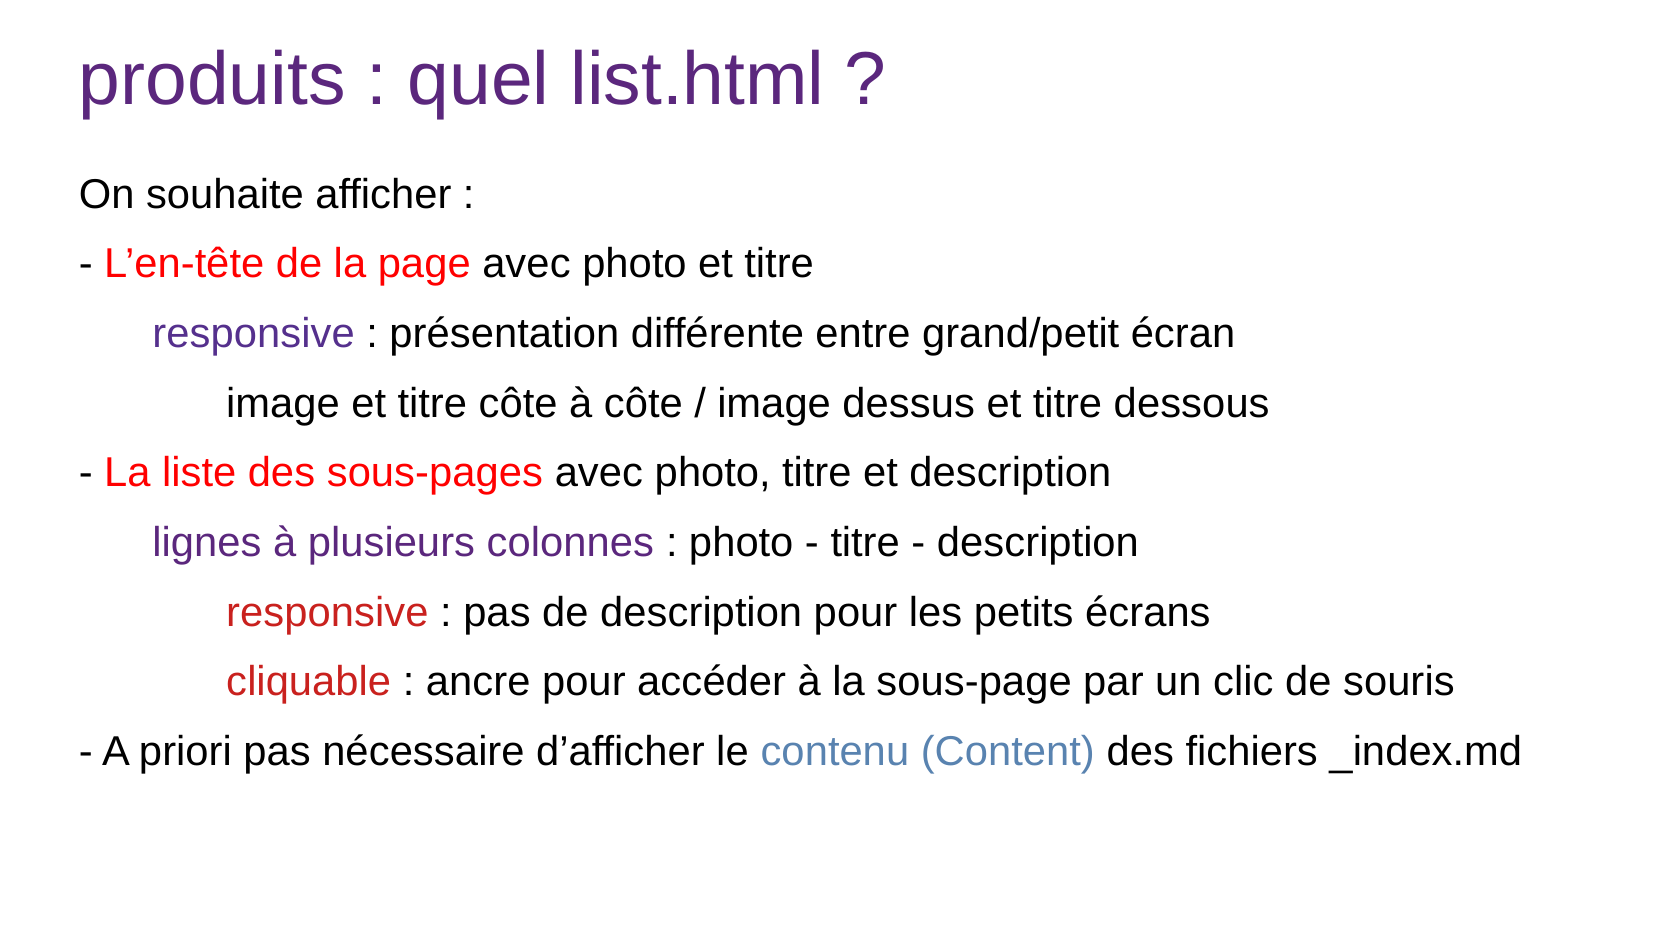

# produits : quel list.html ?
On souhaite afficher :
- L’en-tête de la page avec photo et titre
	responsive : présentation différente entre grand/petit écran
		image et titre côte à côte / image dessus et titre dessous
- La liste des sous-pages avec photo, titre et description
	lignes à plusieurs colonnes : photo - titre - description
		responsive : pas de description pour les petits écrans
		cliquable : ancre pour accéder à la sous-page par un clic de souris
- A priori pas nécessaire d’afficher le contenu (Content) des fichiers _index.md